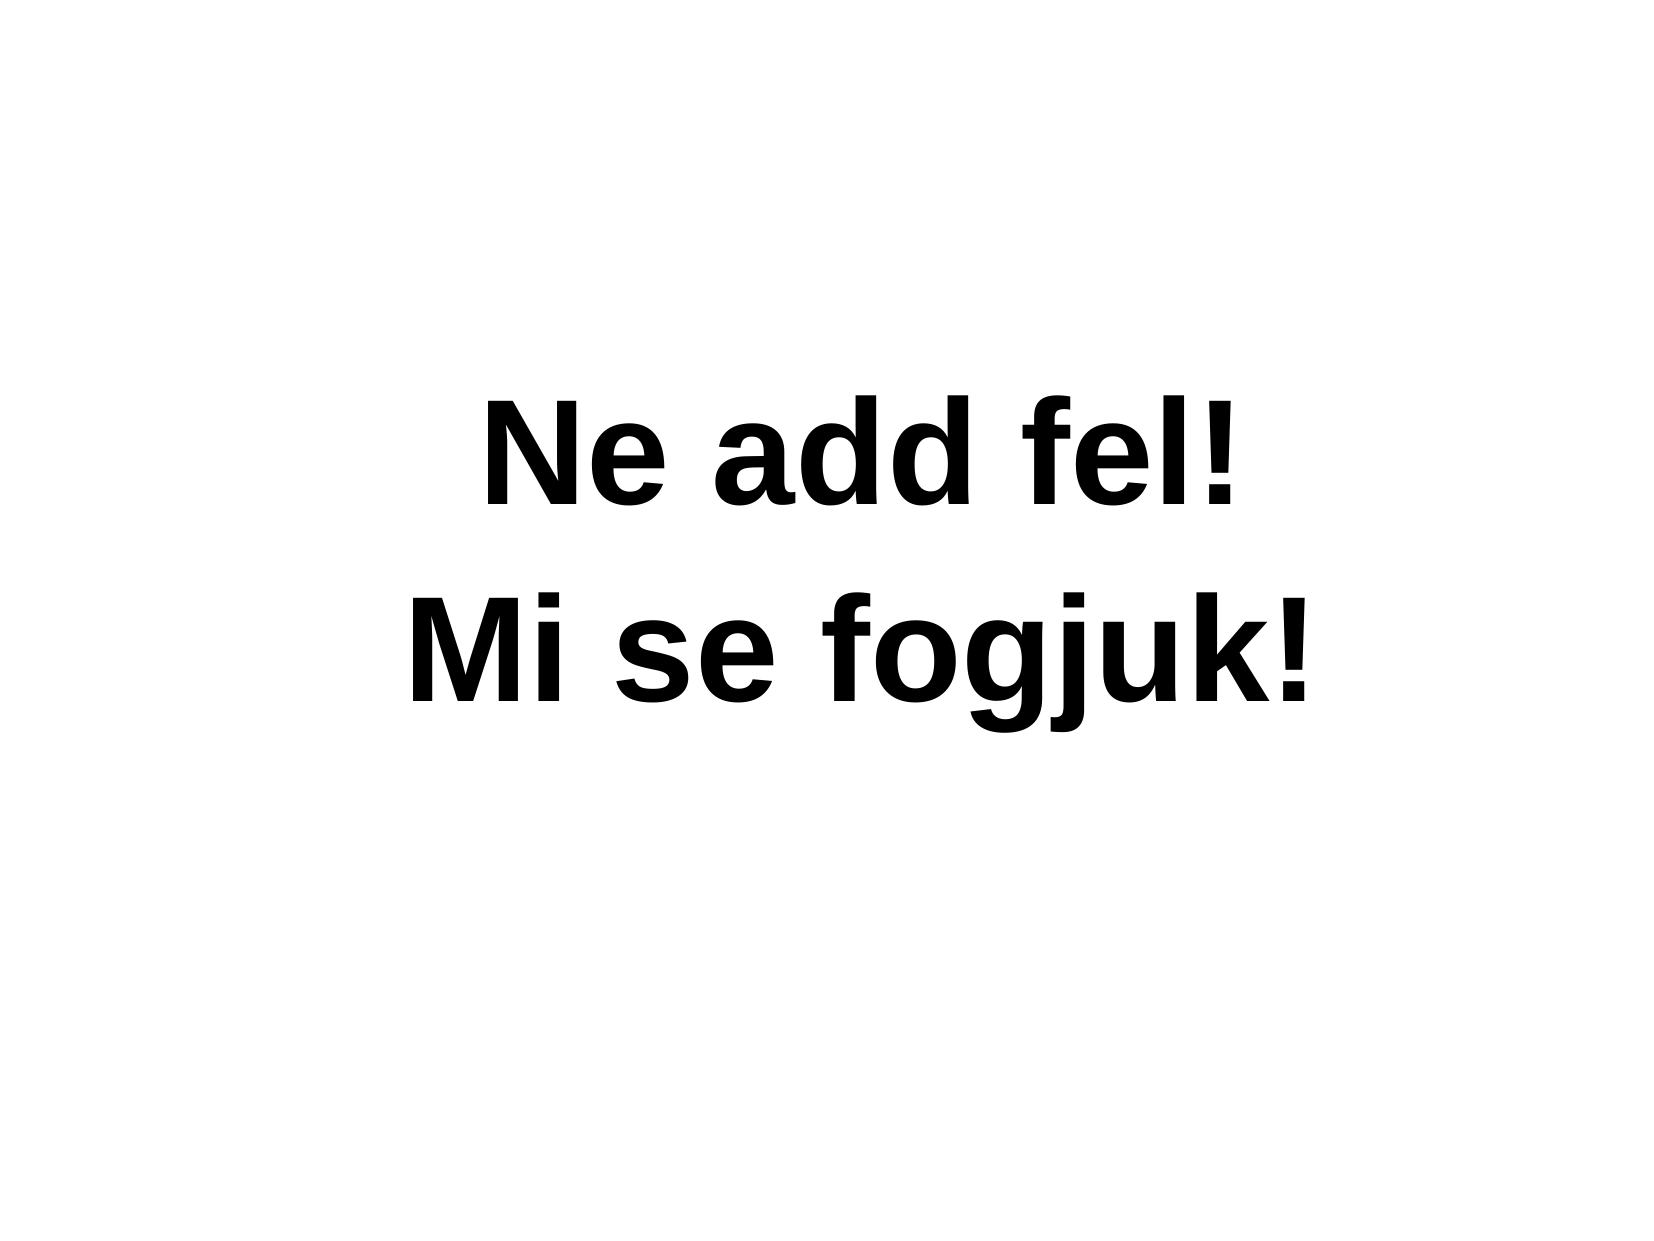

#
Ne add fel!
Mi se fogjuk!